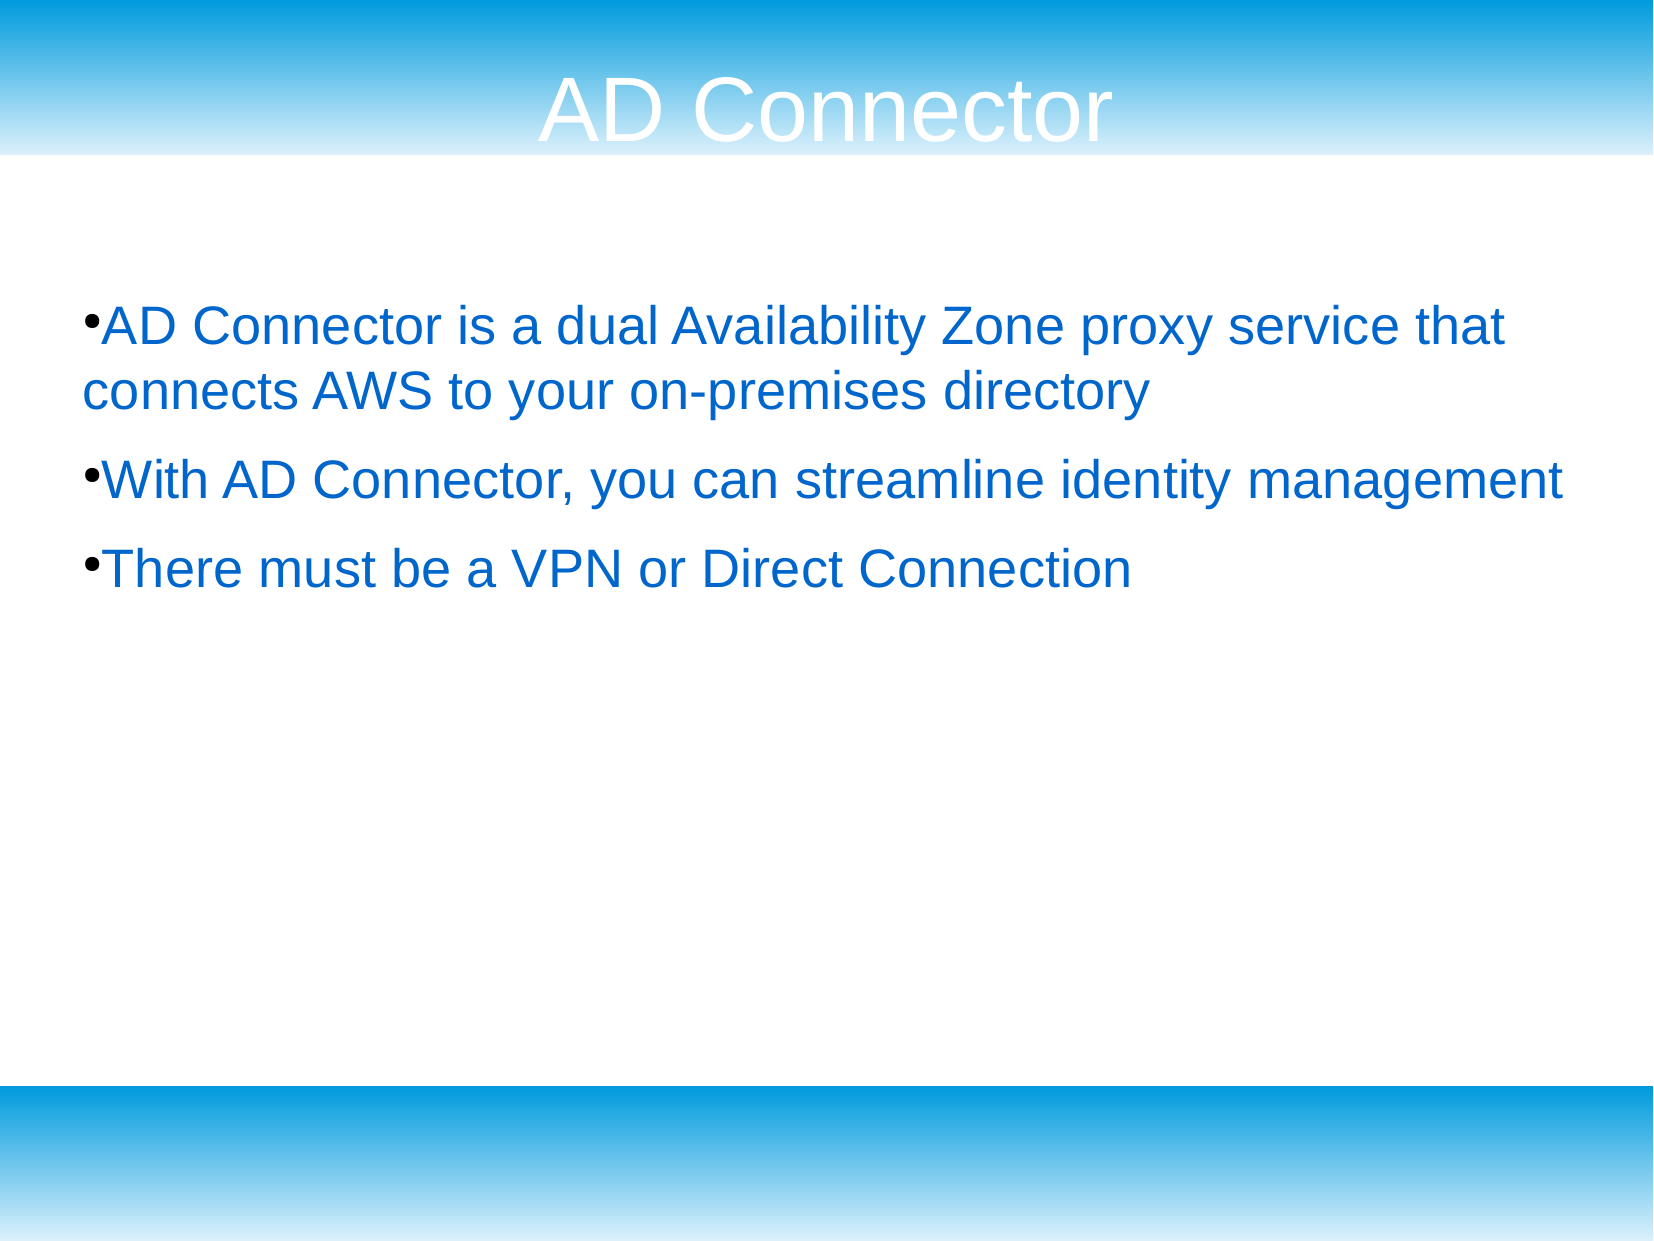

# AD Connector
AD Connector is a dual Availability Zone proxy service that connects AWS to your on-premises directory
With AD Connector, you can streamline identity management
There must be a VPN or Direct Connection